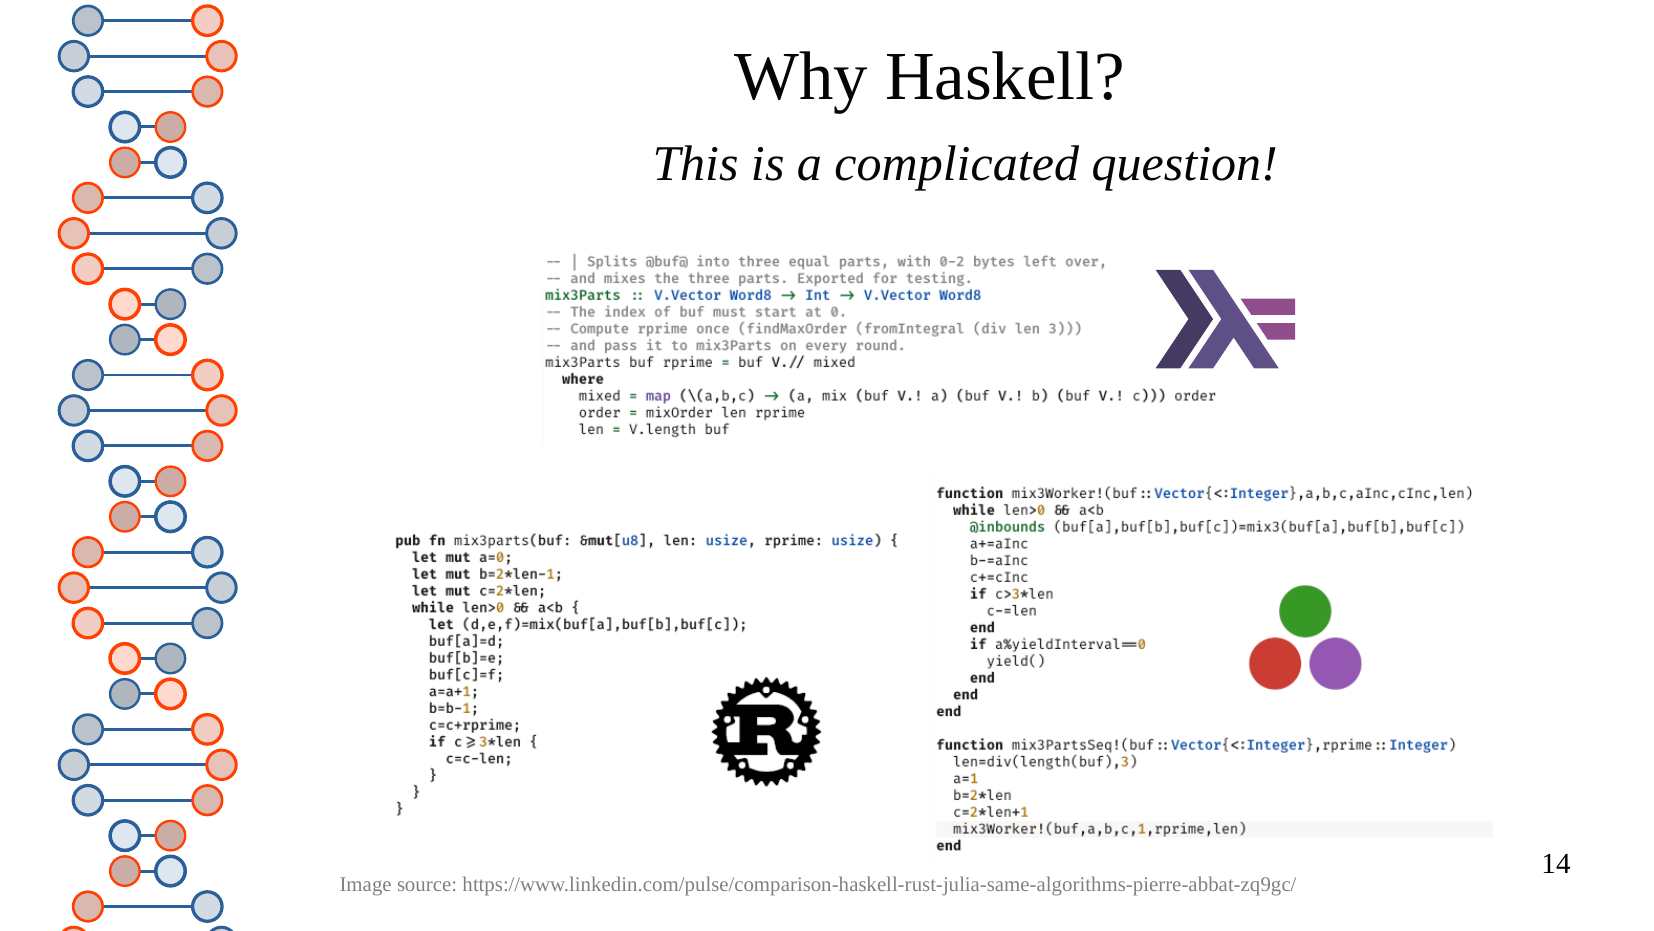

# Why Haskell?
This is a complicated question!
14
Image source: https://www.linkedin.com/pulse/comparison-haskell-rust-julia-same-algorithms-pierre-abbat-zq9gc/